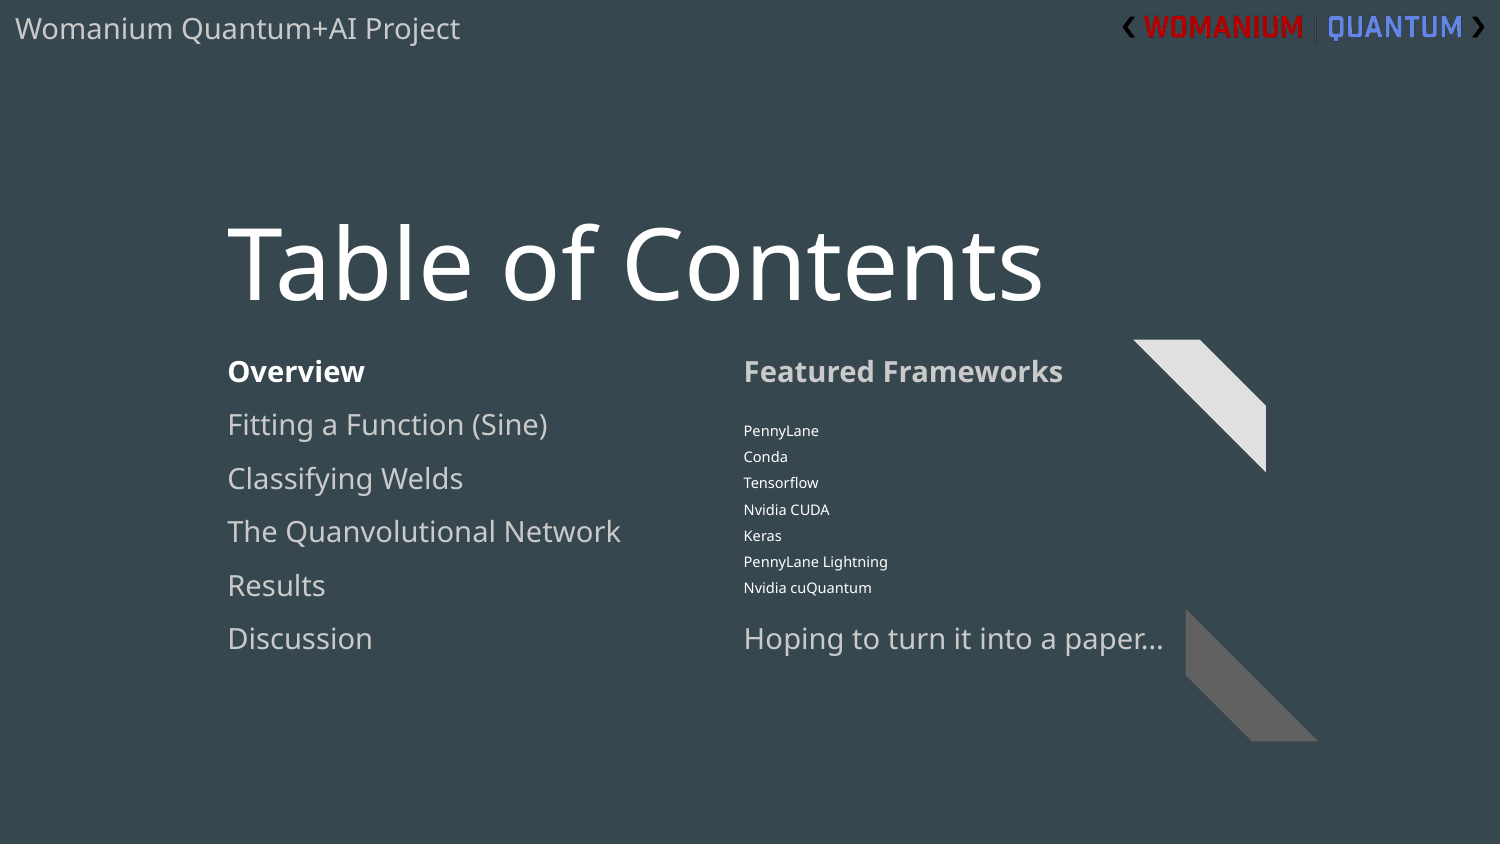

Womanium Quantum+AI Project
# Table of Contents
Overview
Featured Frameworks
Fitting a Function (Sine)
PennyLane
Conda
Tensorflow
Nvidia CUDA
Keras
PennyLane Lightning
Nvidia cuQuantum
Classifying Welds
The Quanvolutional Network
Results
Discussion
Hoping to turn it into a paper…